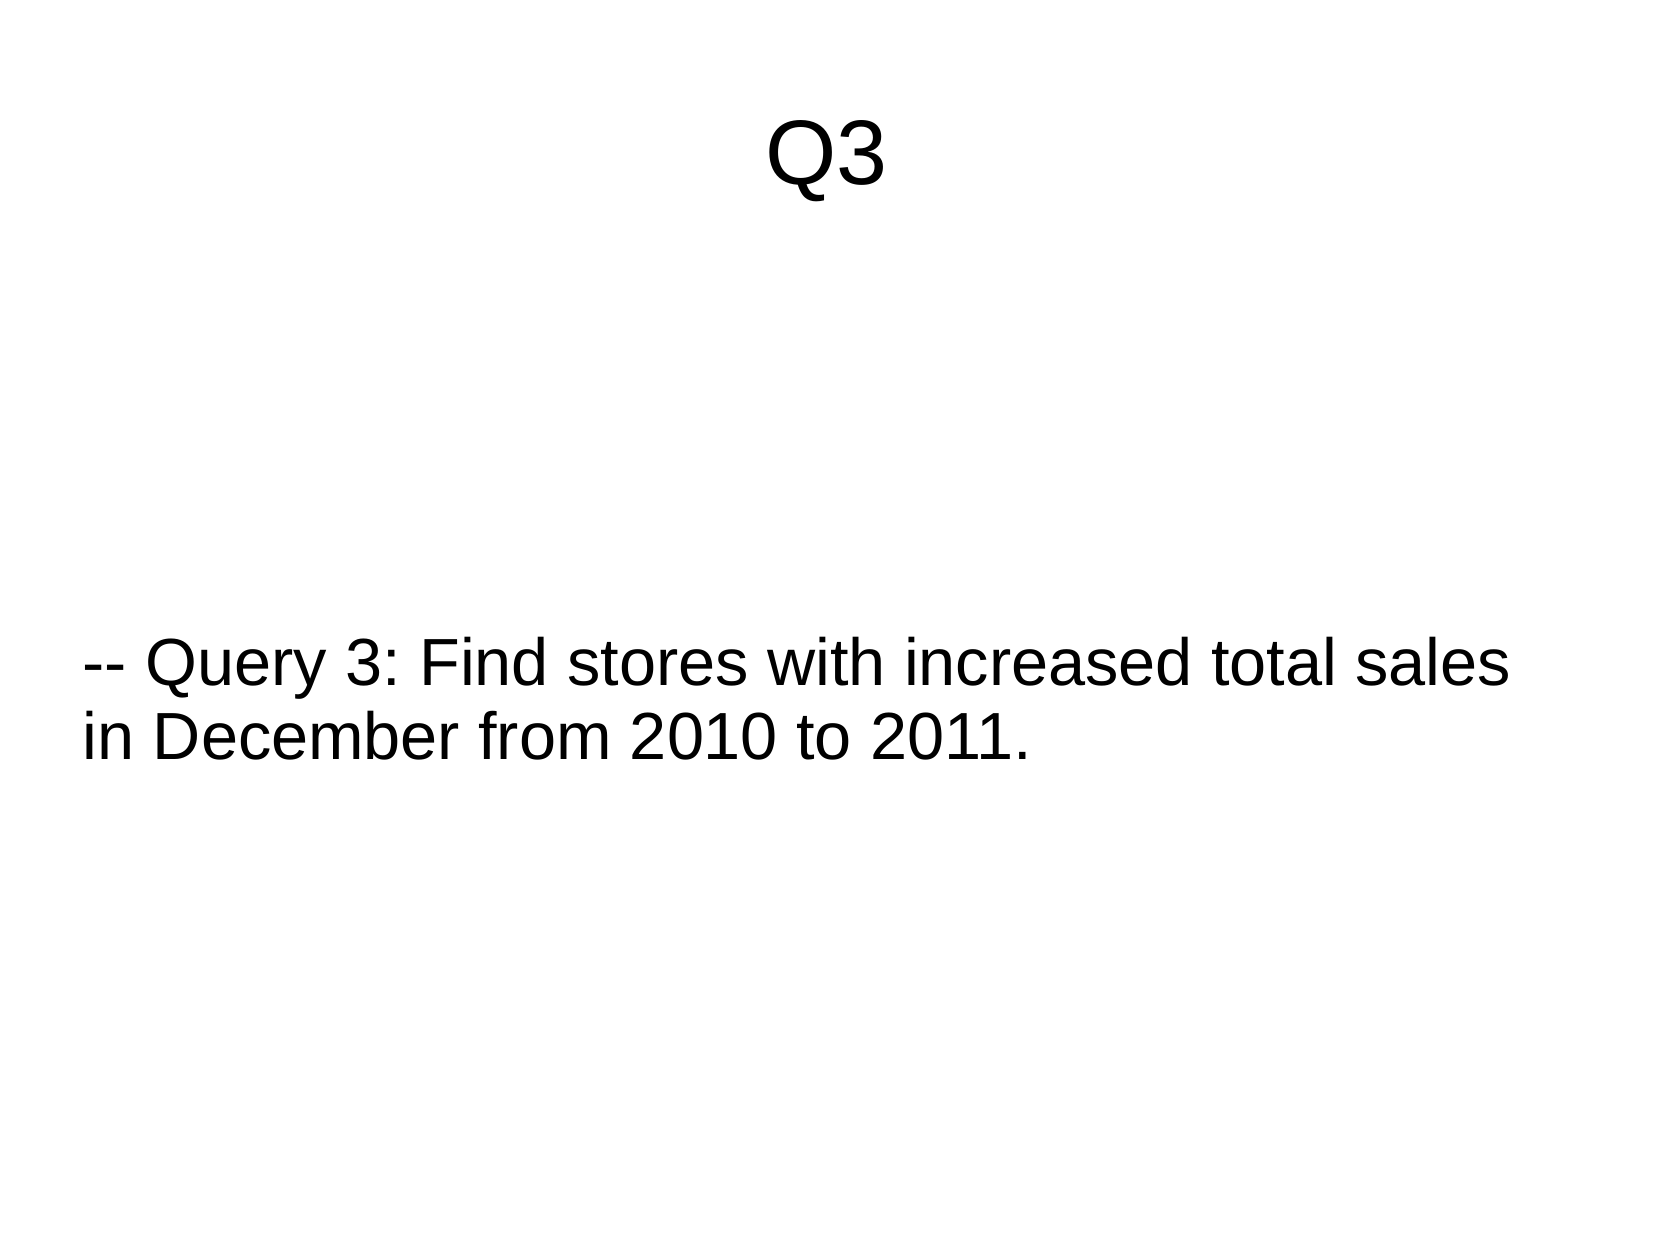

# Q3
-- Query 3: Find stores with increased total sales in December from 2010 to 2011.